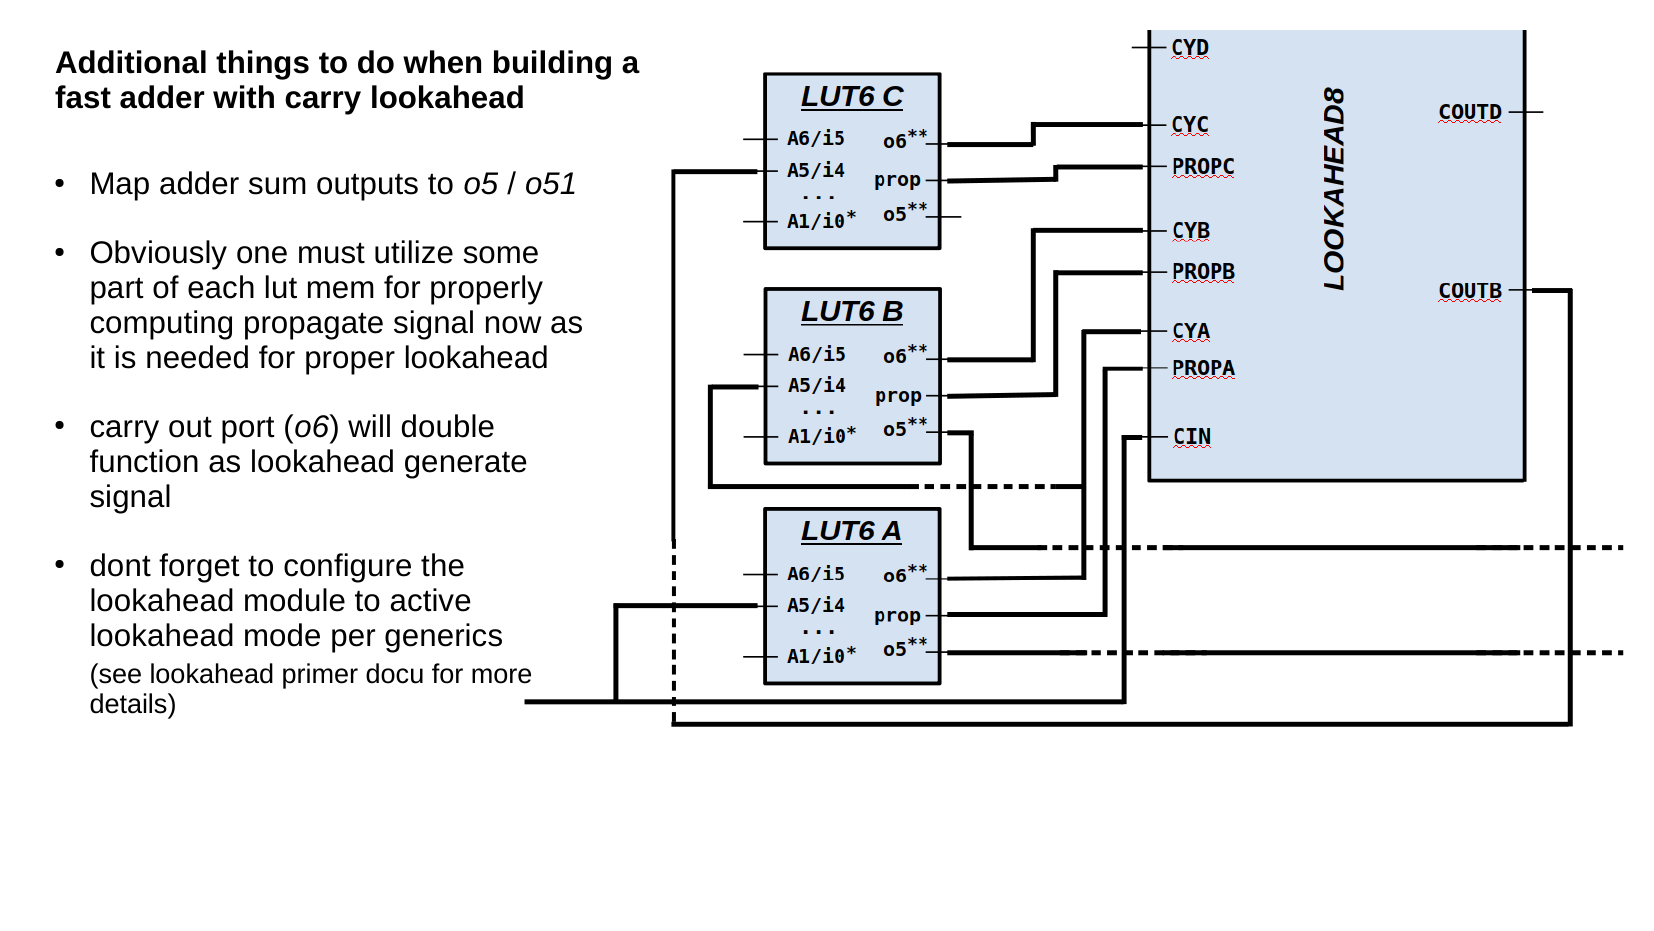

Additional things to do when building a fast adder with carry lookahead
Map adder sum outputs to o5 / o51
Obviously one must utilize some part of each lut mem for properly computing propagate signal now as it is needed for proper lookahead
carry out port (o6) will double function as lookahead generate signal
dont forget to configure the lookahead module to active lookahead mode per generics
(see lookahead primer docu for more details)